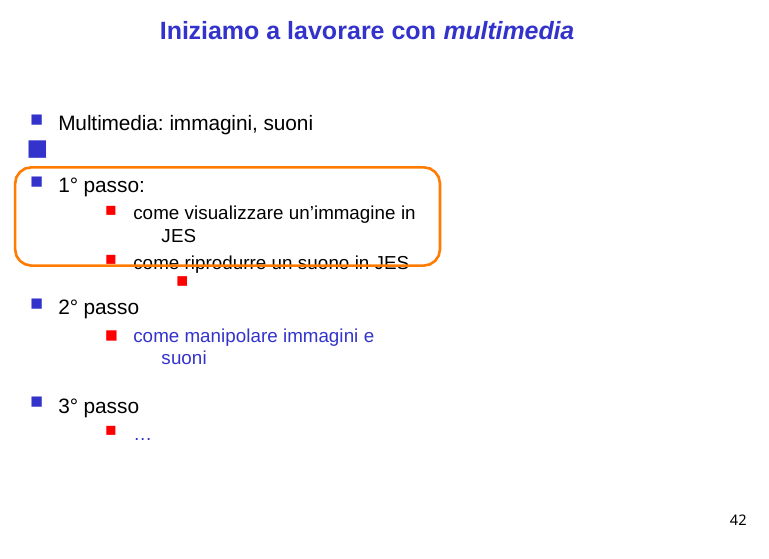

# Iniziamo a lavorare con multimedia
Multimedia: immagini, suoni
1° passo:
come visualizzare un’immagine in JES
come riprodurre un suono in JES
2° passo
come manipolare immagini e suoni
3° passo
…
42